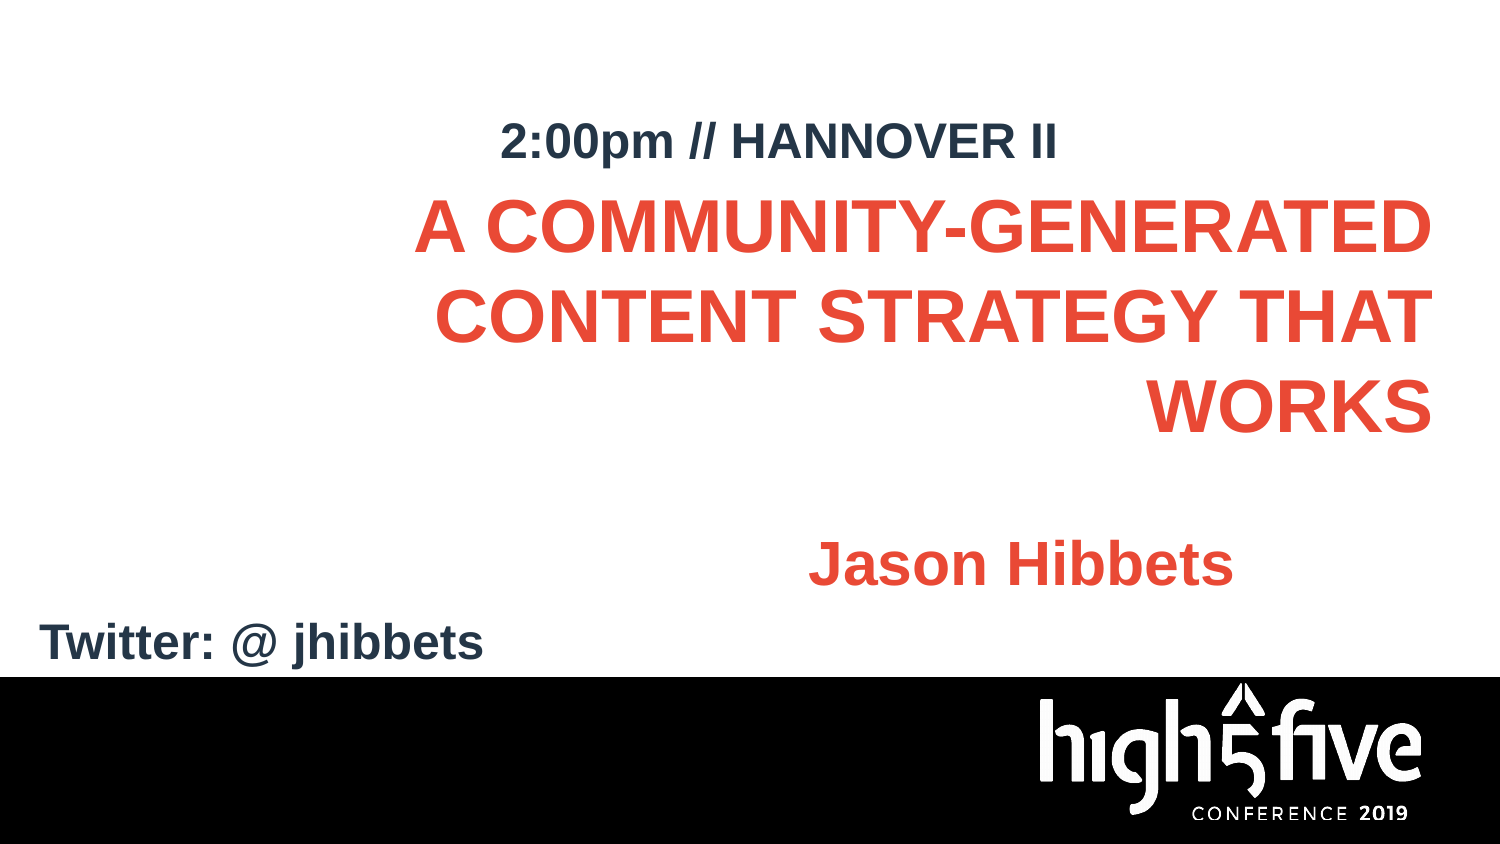

2:00pm // HANNOVER II
A COMMUNITY-GENERATED CONTENT STRATEGY THAT WORKS
Jason Hibbets
Twitter: @ jhibbets